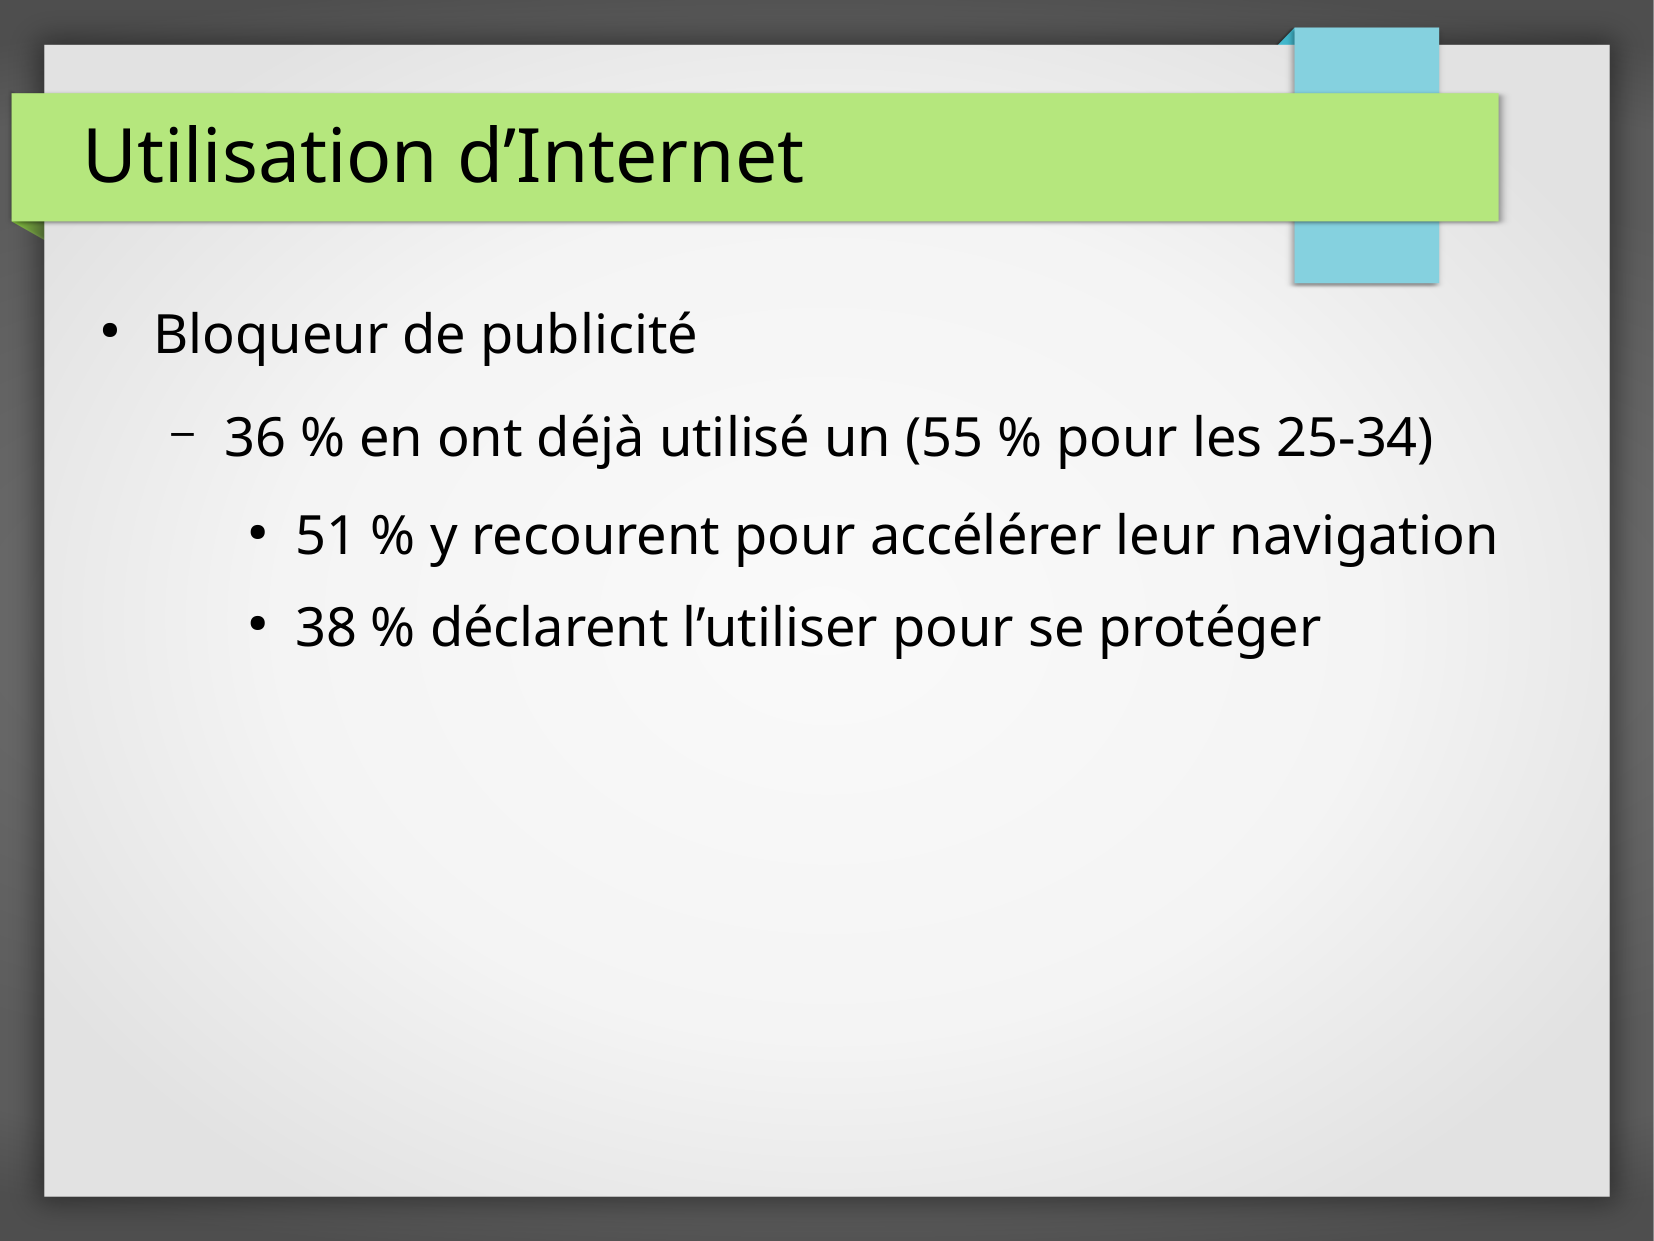

# Utilisation d’Internet
Bloqueur de publicité
36 % en ont déjà utilisé un (55 % pour les 25-34)
51 % y recourent pour accélérer leur navigation
38 % déclarent l’utiliser pour se protéger